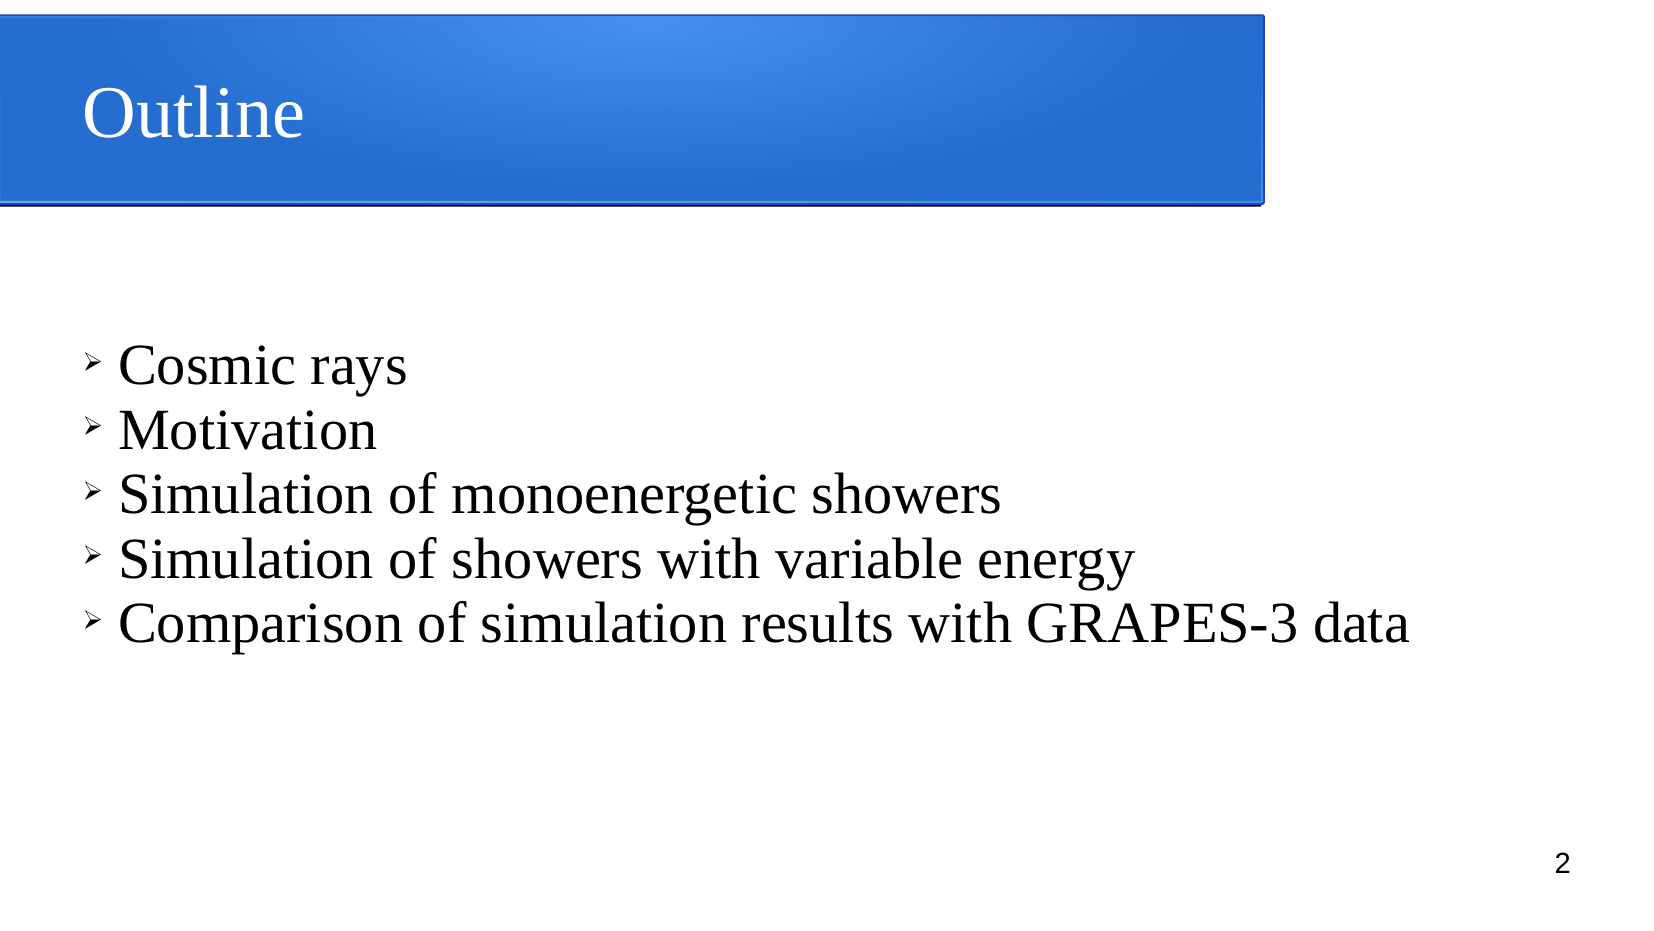

# Outline
 Cosmic rays
 Motivation
 Simulation of monoenergetic showers
 Simulation of showers with variable energy
 Comparison of simulation results with GRAPES-3 data